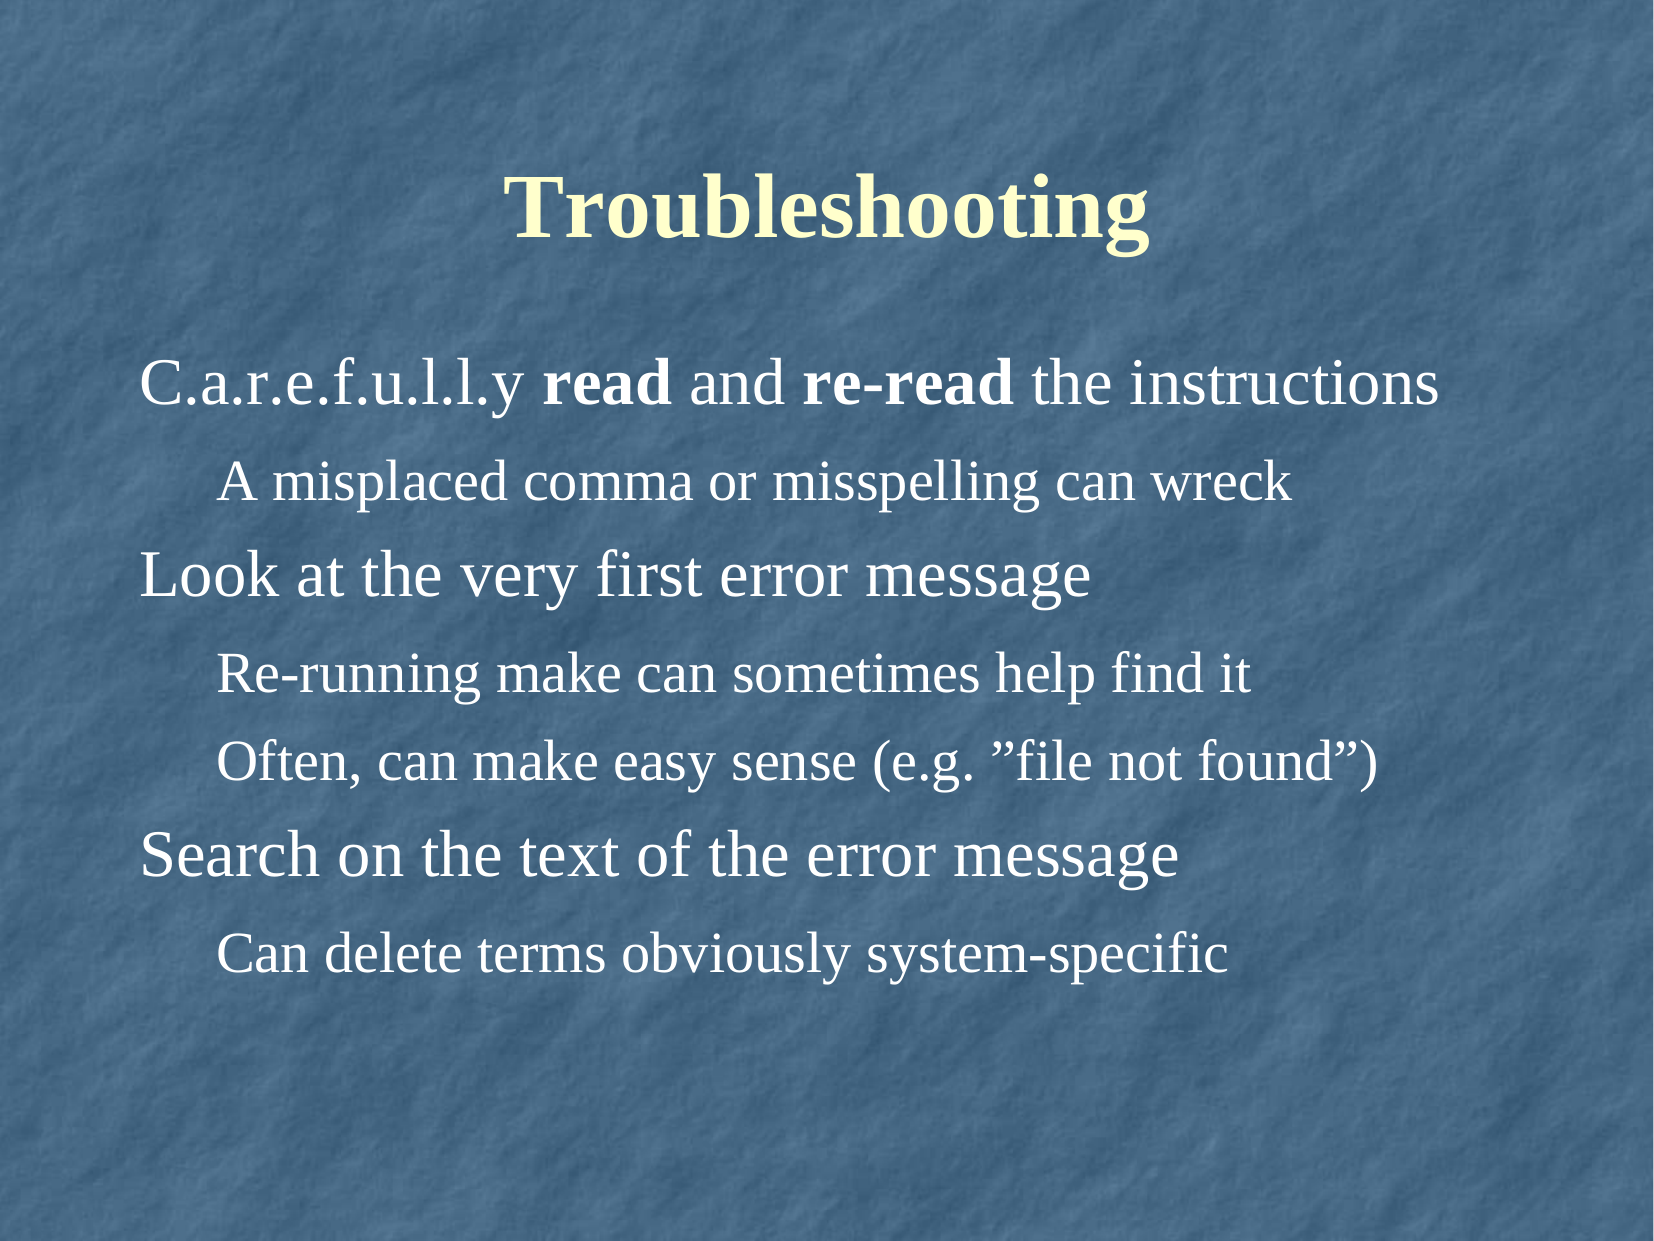

# Troubleshooting
C.a.r.e.f.u.l.l.y read and re-read the instructions
A misplaced comma or misspelling can wreck
Look at the very first error message
Re-running make can sometimes help find it
Often, can make easy sense (e.g. ”file not found”)
Search on the text of the error message
Can delete terms obviously system-specific